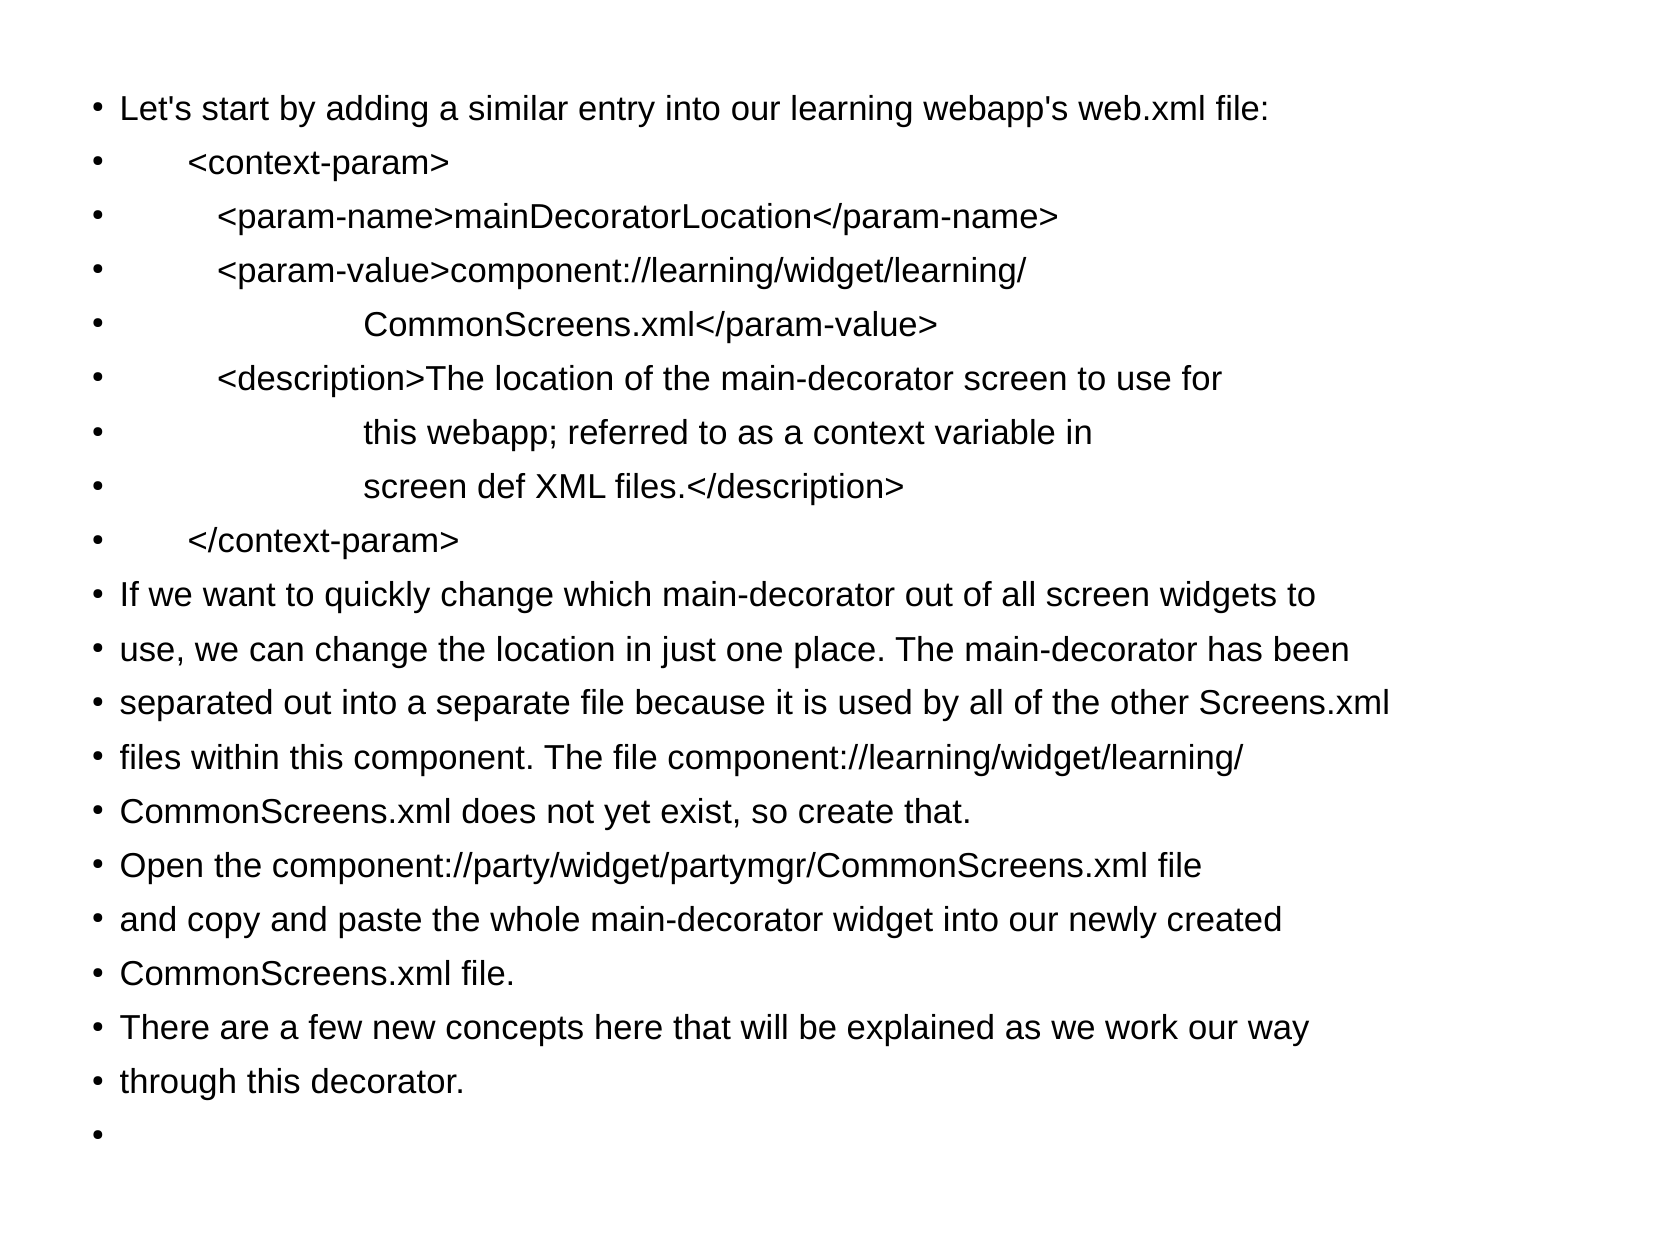

#
Let's start by adding a similar entry into our learning webapp's web.xml file:
 <context-param>
 <param-name>mainDecoratorLocation</param-name>
 <param-value>component://learning/widget/learning/
 CommonScreens.xml</param-value>
 <description>The location of the main-decorator screen to use for
 this webapp; referred to as a context variable in
 screen def XML files.</description>
 </context-param>
If we want to quickly change which main-decorator out of all screen widgets to
use, we can change the location in just one place. The main-decorator has been
separated out into a separate file because it is used by all of the other Screens.xml
files within this component. The file component://learning/widget/learning/
CommonScreens.xml does not yet exist, so create that.
Open the component://party/widget/partymgr/CommonScreens.xml file
and copy and paste the whole main-decorator widget into our newly created
CommonScreens.xml file.
There are a few new concepts here that will be explained as we work our way
through this decorator.